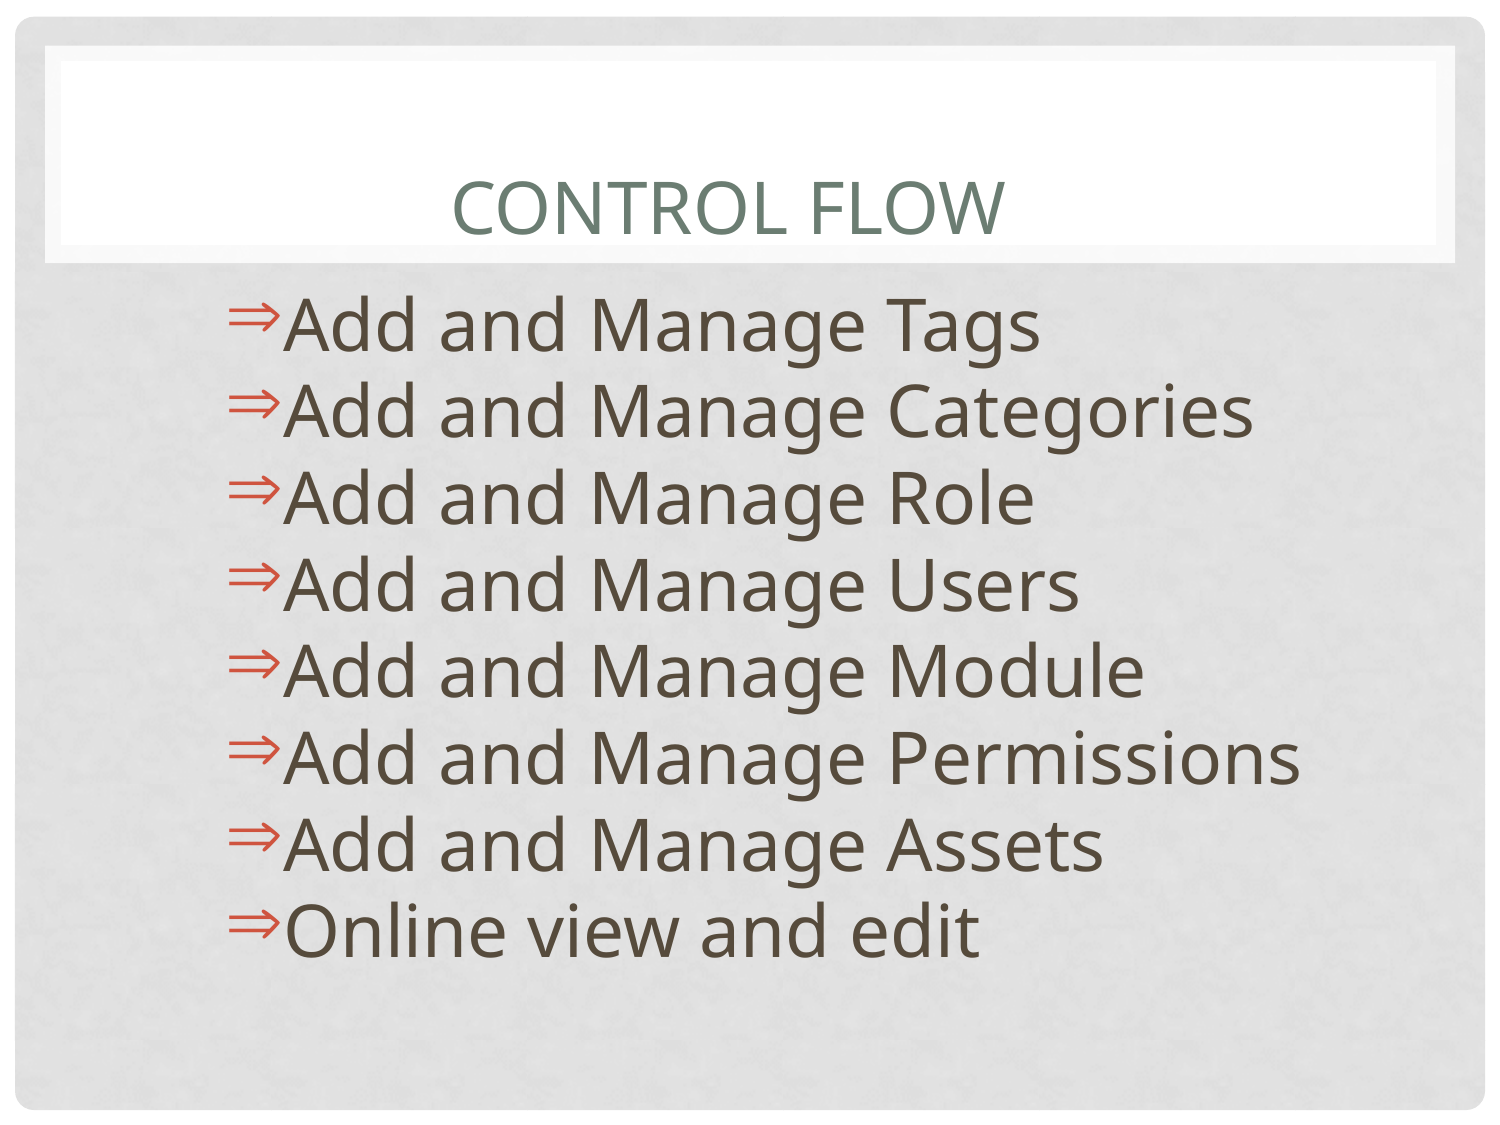

Control flow
# Add and Manage Tags
Add and Manage Categories
Add and Manage Role
Add and Manage Users
Add and Manage Module
Add and Manage Permissions
Add and Manage Assets
Online view and edit